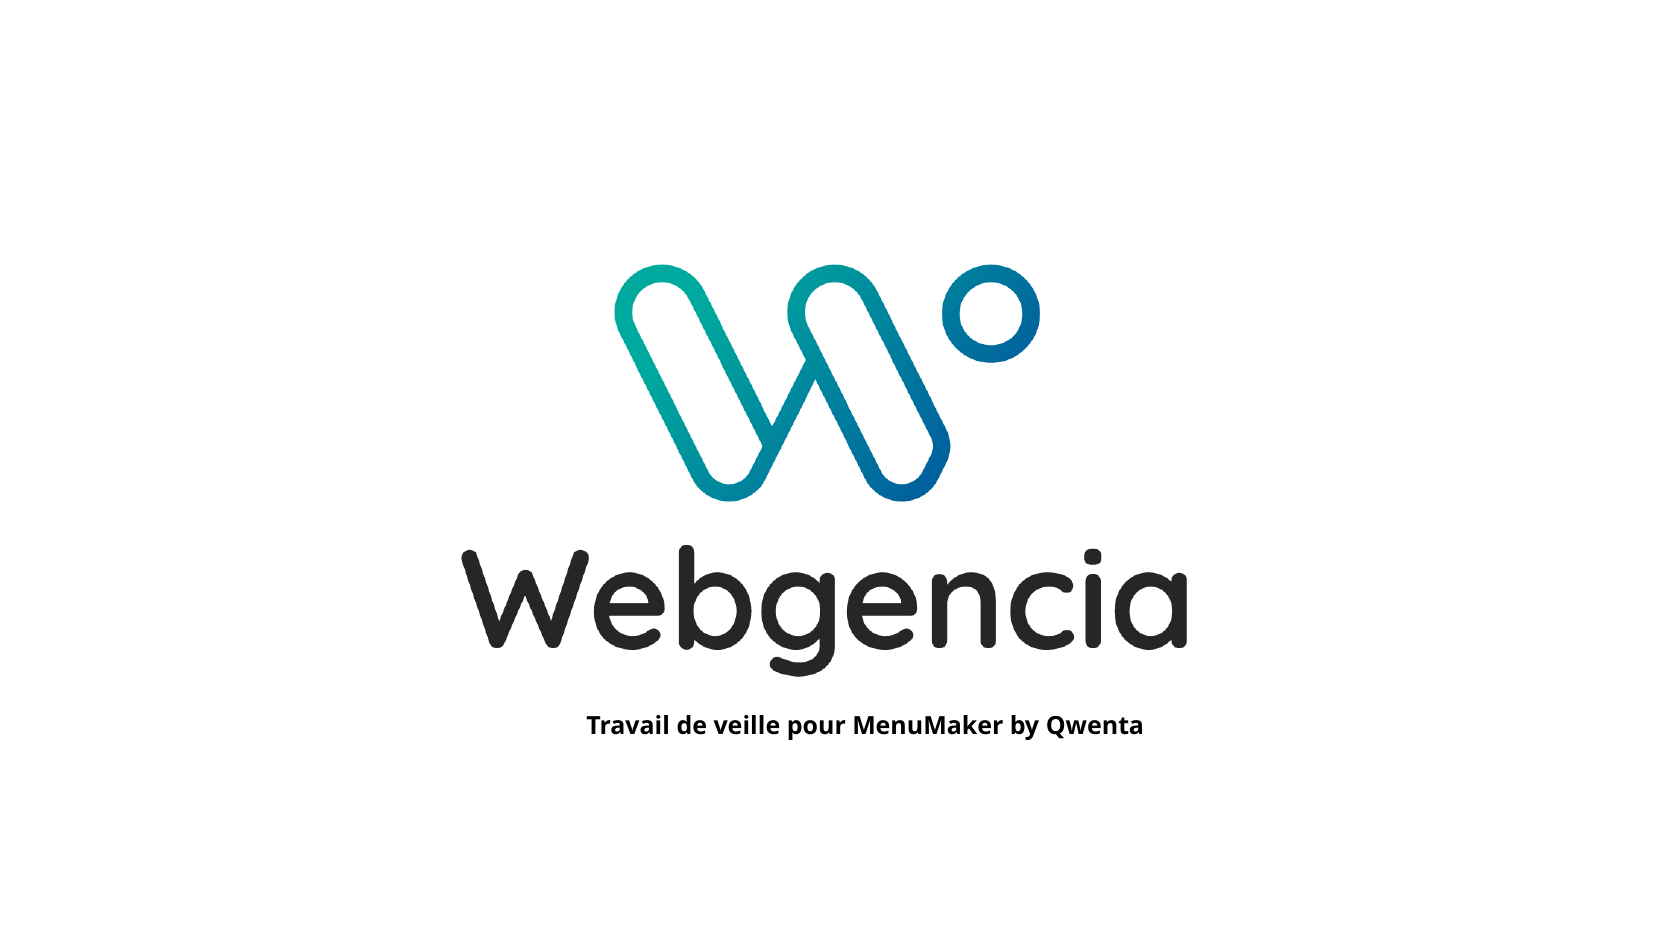

Travail de veille pour MenuMaker by Qwenta